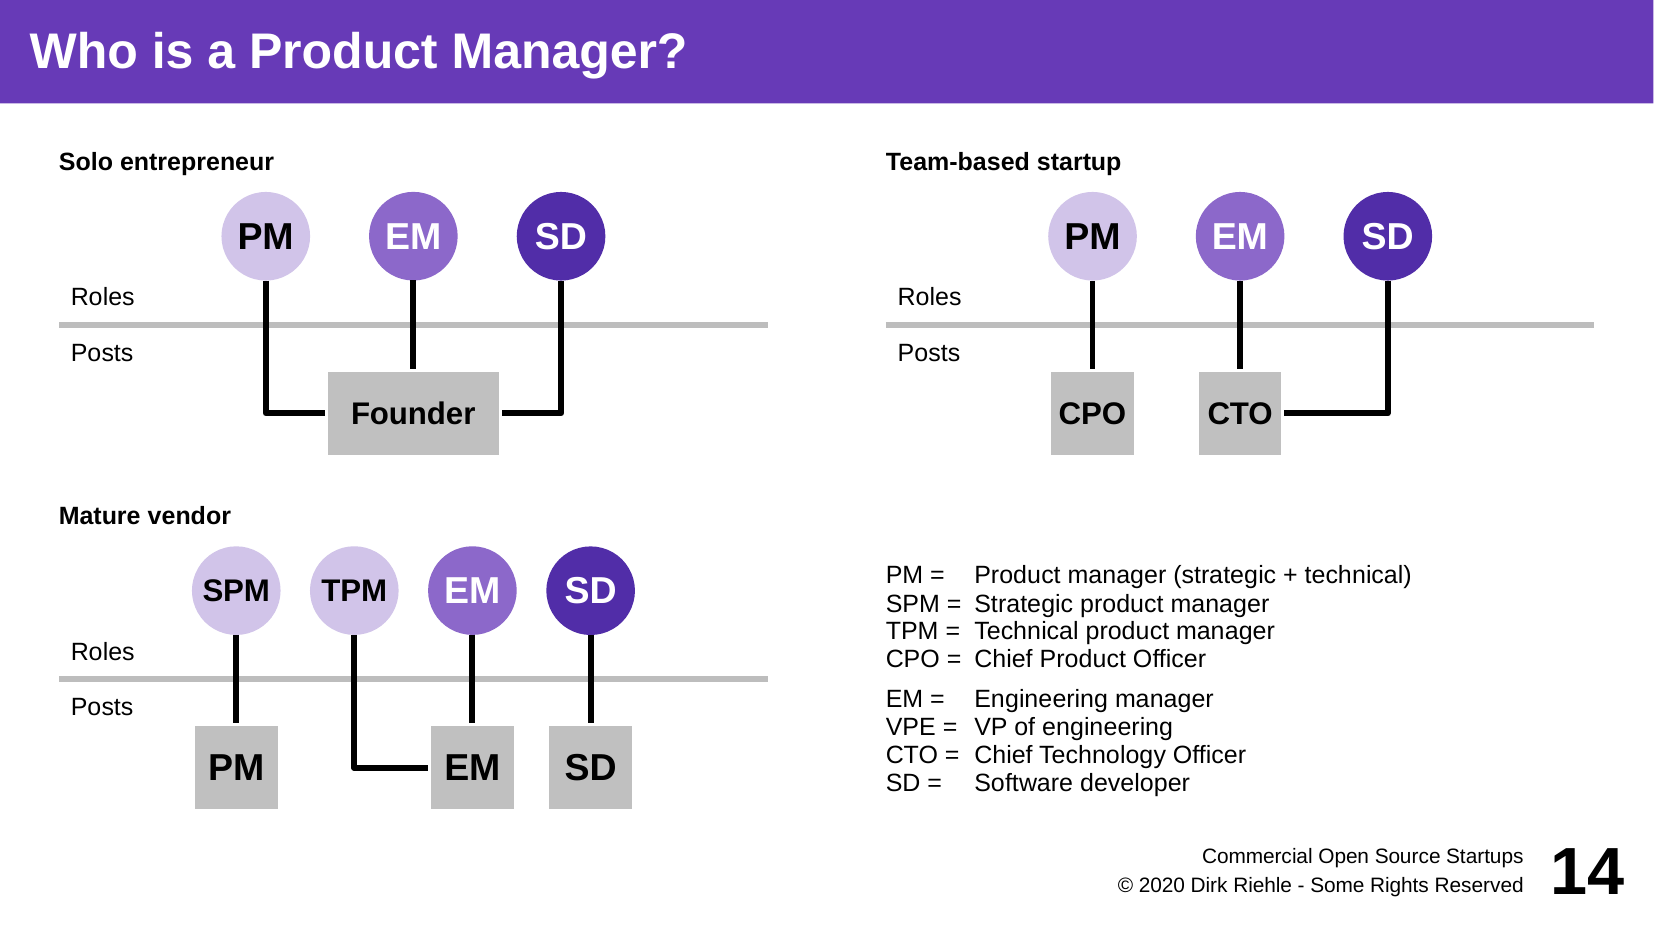

# Who is a Product Manager?
Solo entrepreneur
EM
PM
SD
Roles
Posts
Founder
Team-based startup
PM
EM
SD
Roles
Posts
CPO
CTO
Mature vendor
TPM
EM
SPM
SD
Roles
Posts
PM
EM
SD
PM =	Product manager (strategic + technical)
SPM =	Strategic product manager
TPM =	Technical product manager
CPO = 	Chief Product Officer
EM =	Engineering manager
VPE = 	VP of engineering
CTO = 	Chief Technology Officer
SD = 	Software developer
Commercial Open Source Startups
14
© 2020 Dirk Riehle - Some Rights Reserved